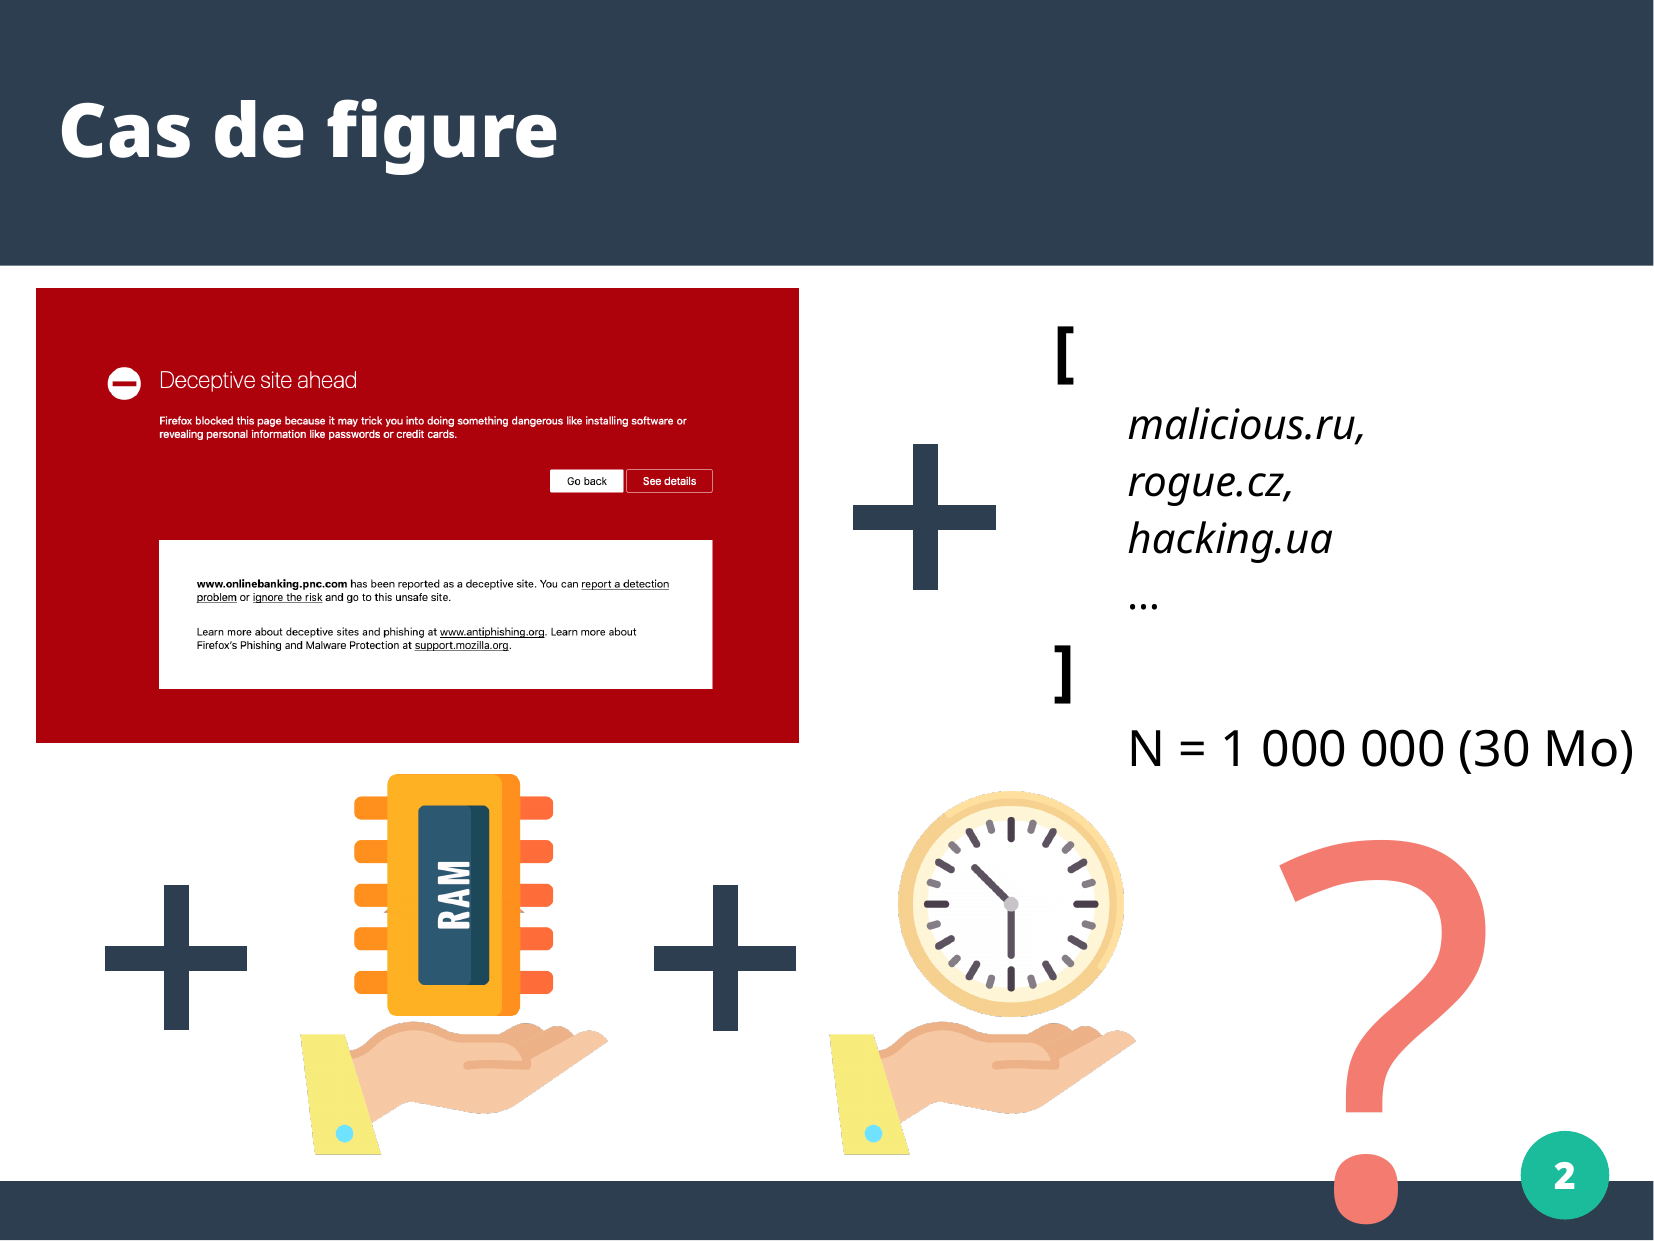

# Cas de figure
[
	malicious.ru,
	rogue.cz,
	hacking.ua
	…
]
 	N = 1 000 000 (30 Mo)
?
2